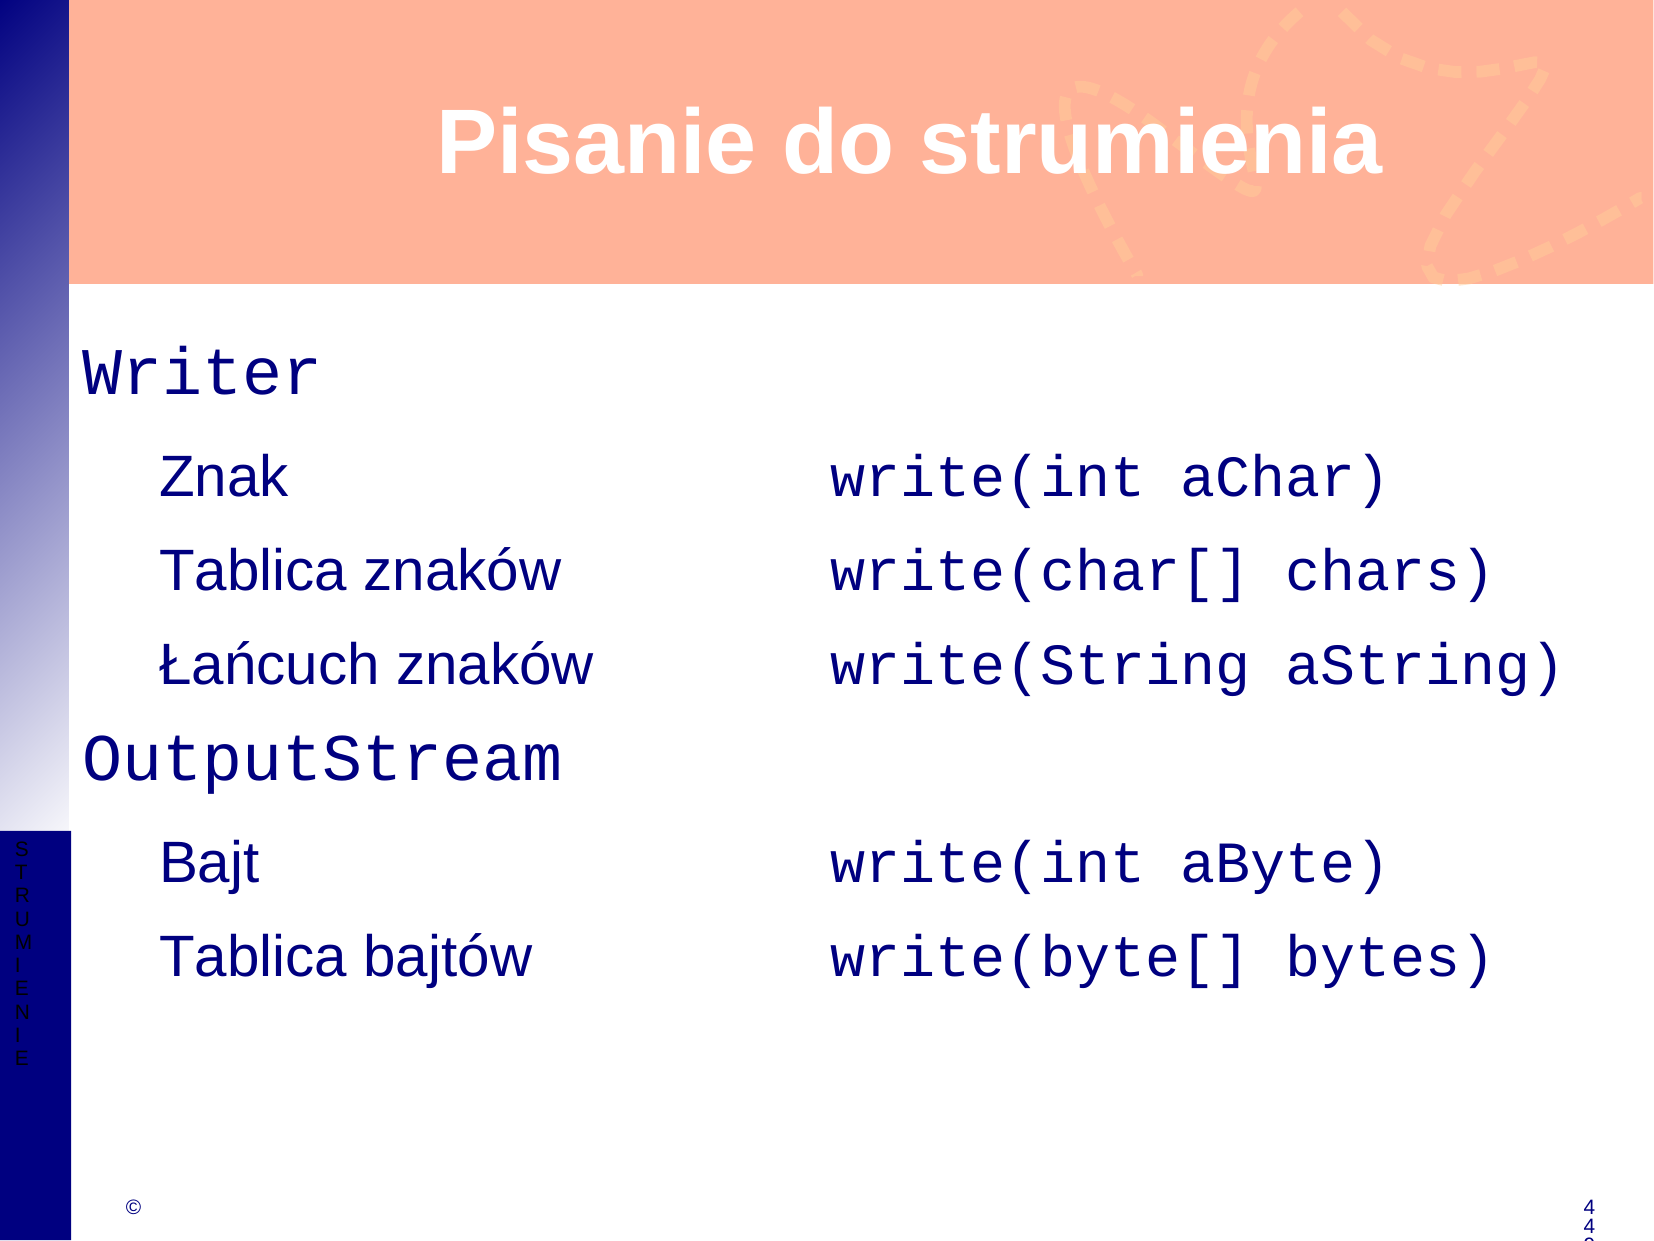

Pisanie do strumienia
# Writer
Znak	write(int aChar)
Tablica znaków	write(char[] chars)
Łańcuch znaków	write(String aString)
OutputStream
Bajt	write(int aByte)
Tablica bajtów	write(byte[] bytes)
S
T
R
U
M
I
E
N
I
E